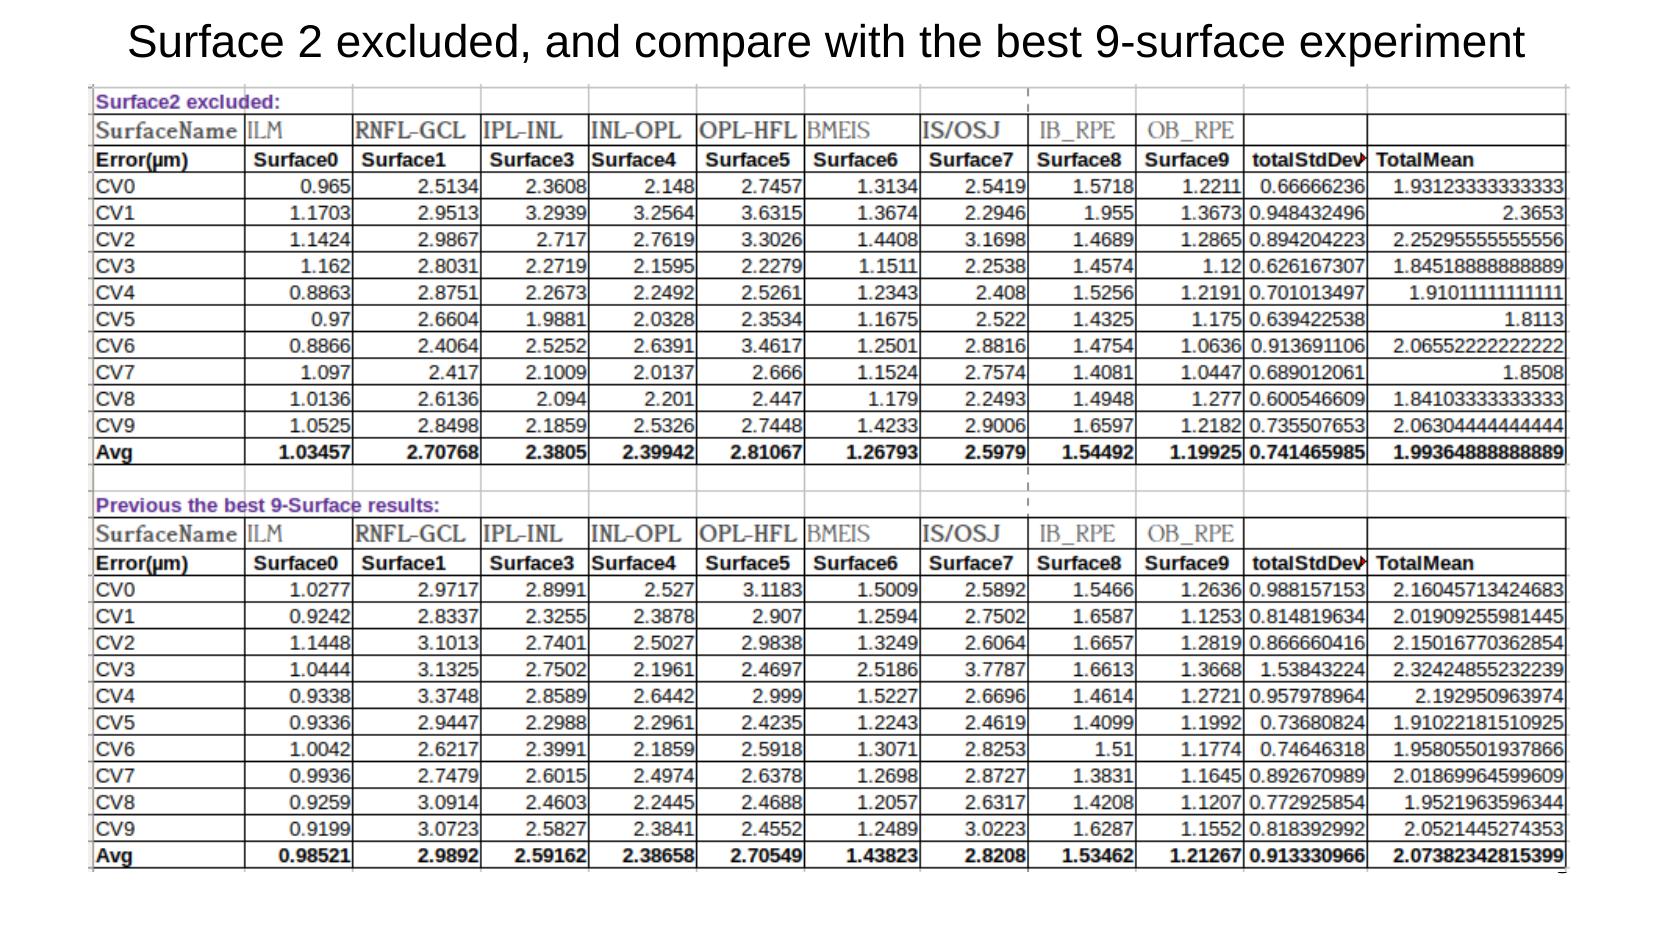

# Surface 2 excluded, and compare with the best 9-surface experiment
5